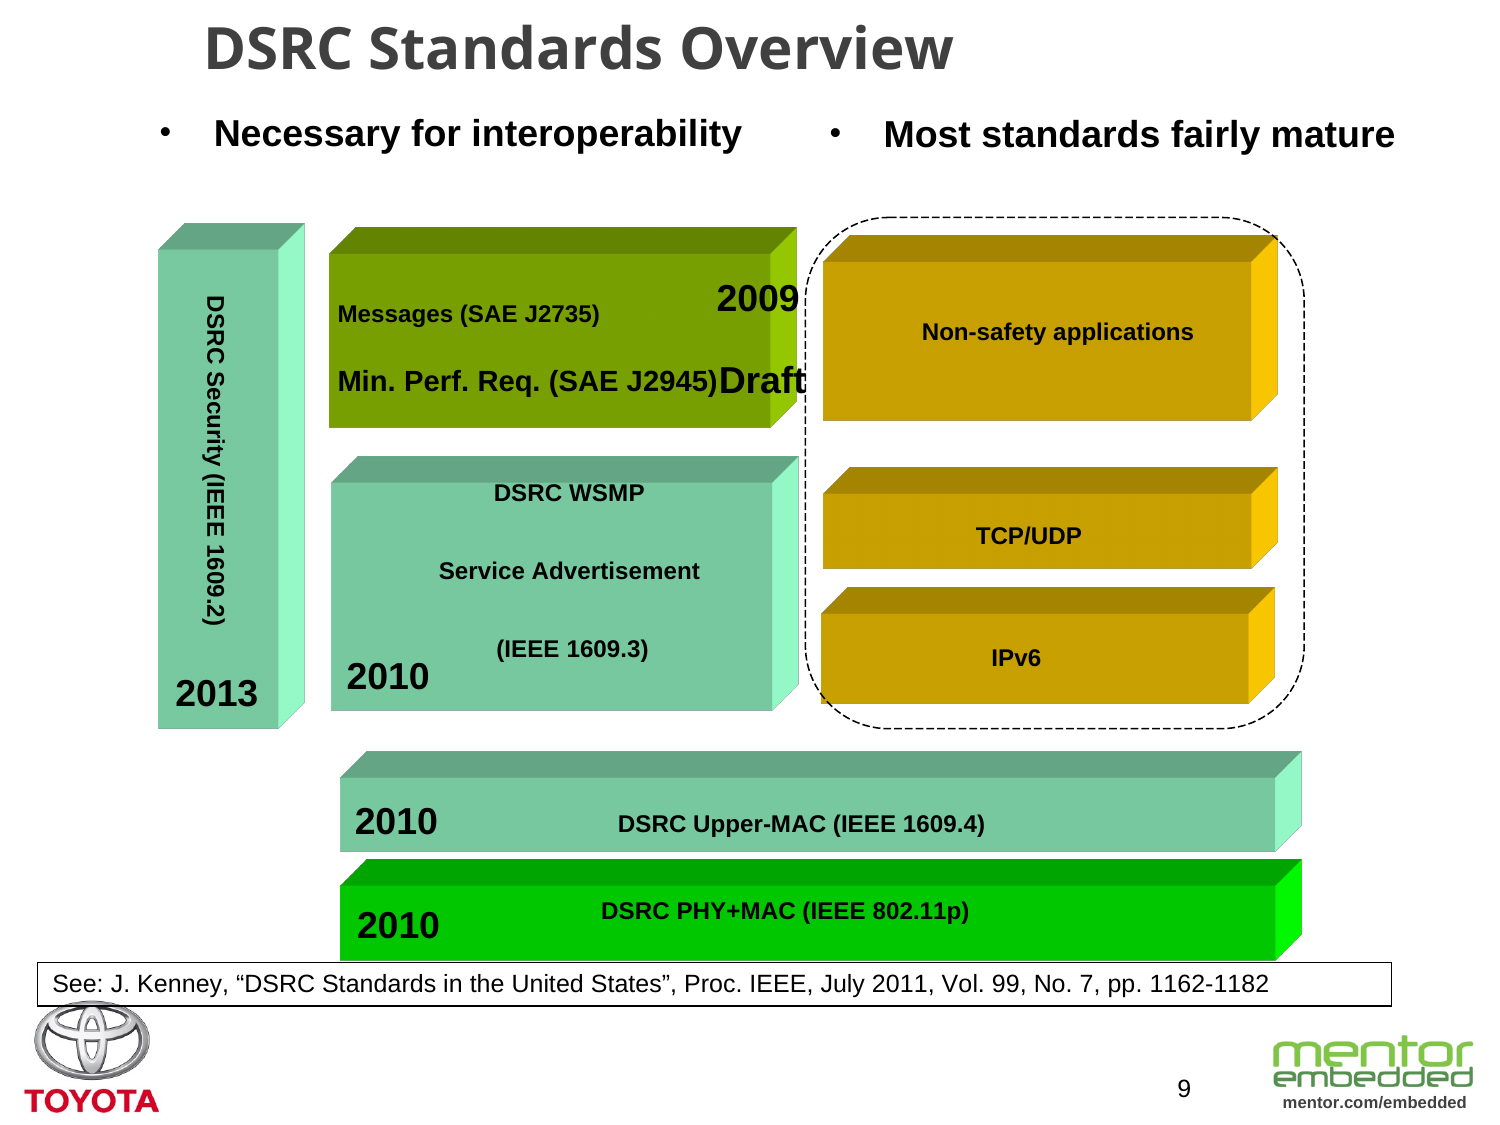

DSRC Standards Overview
Necessary for interoperability
Most standards fairly mature
DSRC Security (IEEE 1609.2)
2009
Messages (SAE J2735)
Min. Perf. Req. (SAE J2945)
Non-safety applications
Draft
DSRC WSMP
Service Advertisement
 (IEEE 1609.3)
TCP/UDP
IPv6
2010
2013
DSRC Upper-MAC (IEEE 1609.4)
2010
DSRC PHY+MAC (IEEE 802.11p)
2010
See: J. Kenney, “DSRC Standards in the United States”, Proc. IEEE, July 2011, Vol. 99, No. 7, pp. 1162-1182